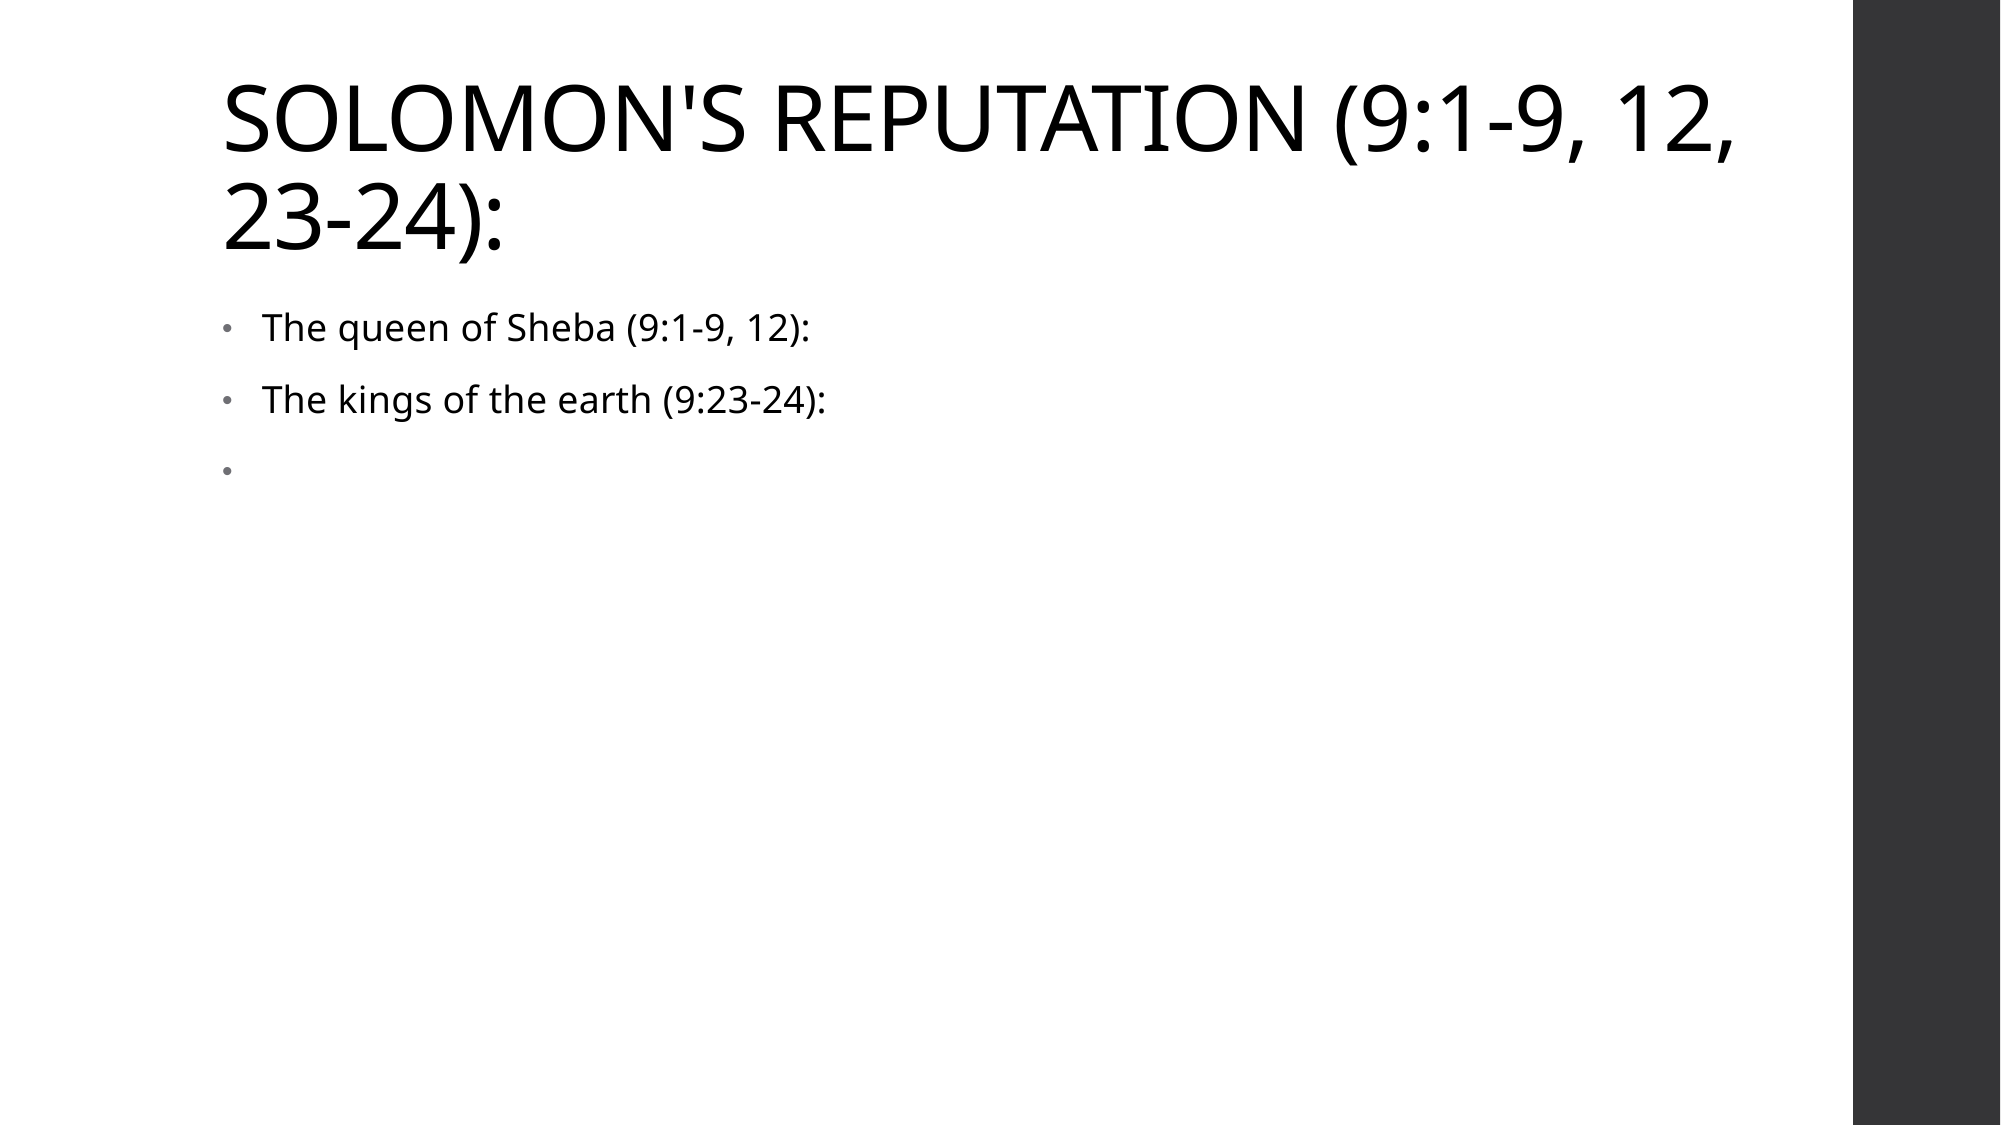

# SOLOMON'S REPUTATION (9:1-9, 12, 23-24):
 The queen of Sheba (9:1-9, 12):
 The kings of the earth (9:23-24):